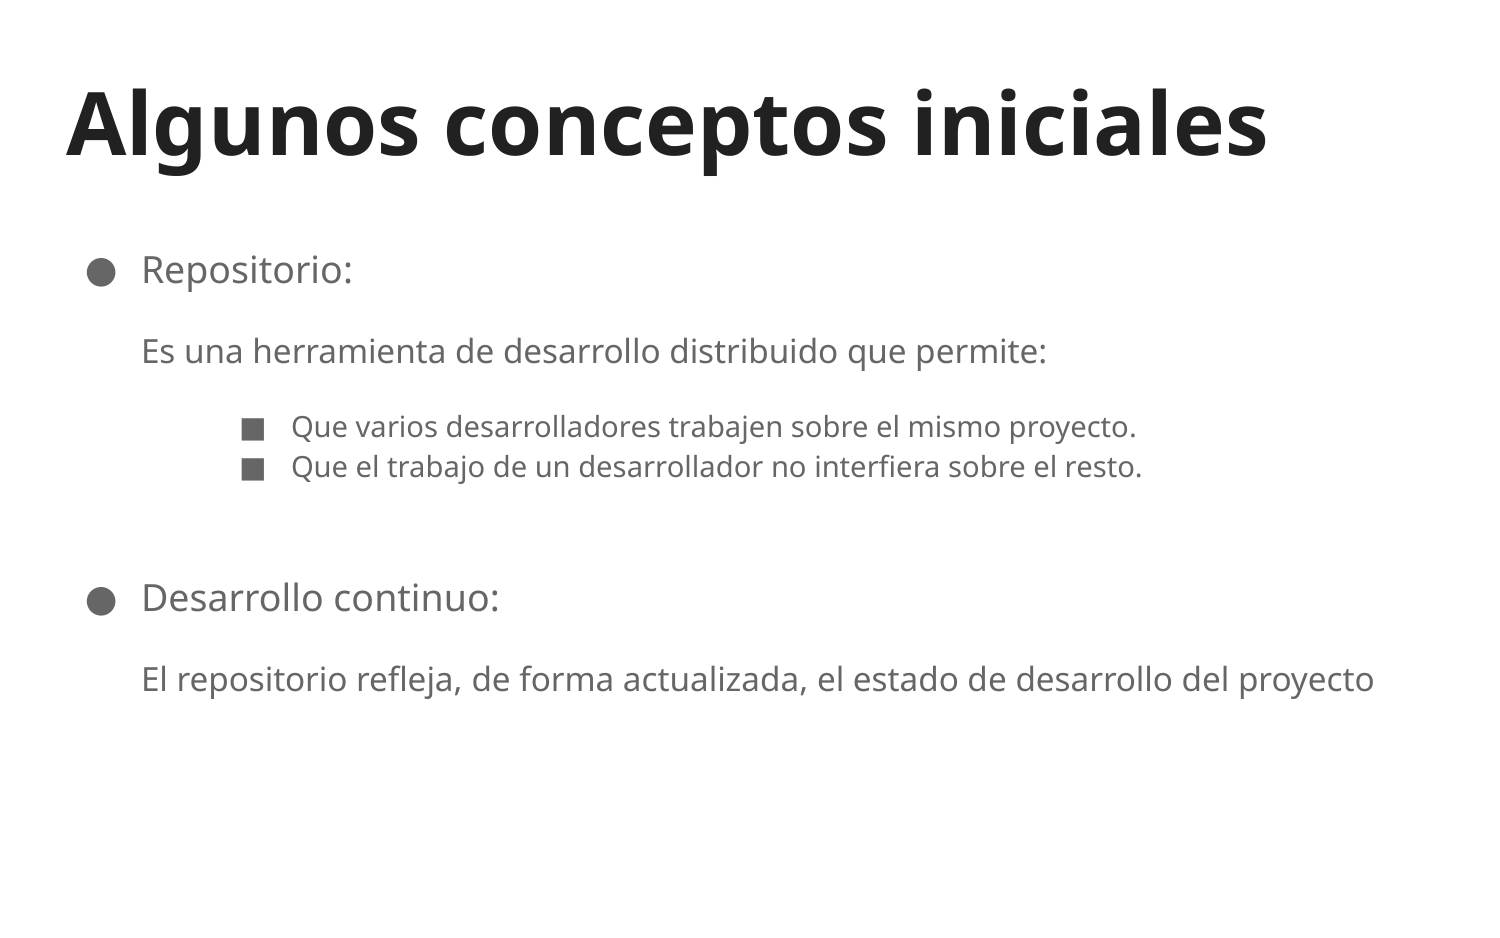

# Algunos conceptos iniciales
Repositorio:
Es una herramienta de desarrollo distribuido que permite:
Que varios desarrolladores trabajen sobre el mismo proyecto.
Que el trabajo de un desarrollador no interfiera sobre el resto.
Desarrollo continuo:
El repositorio refleja, de forma actualizada, el estado de desarrollo del proyecto